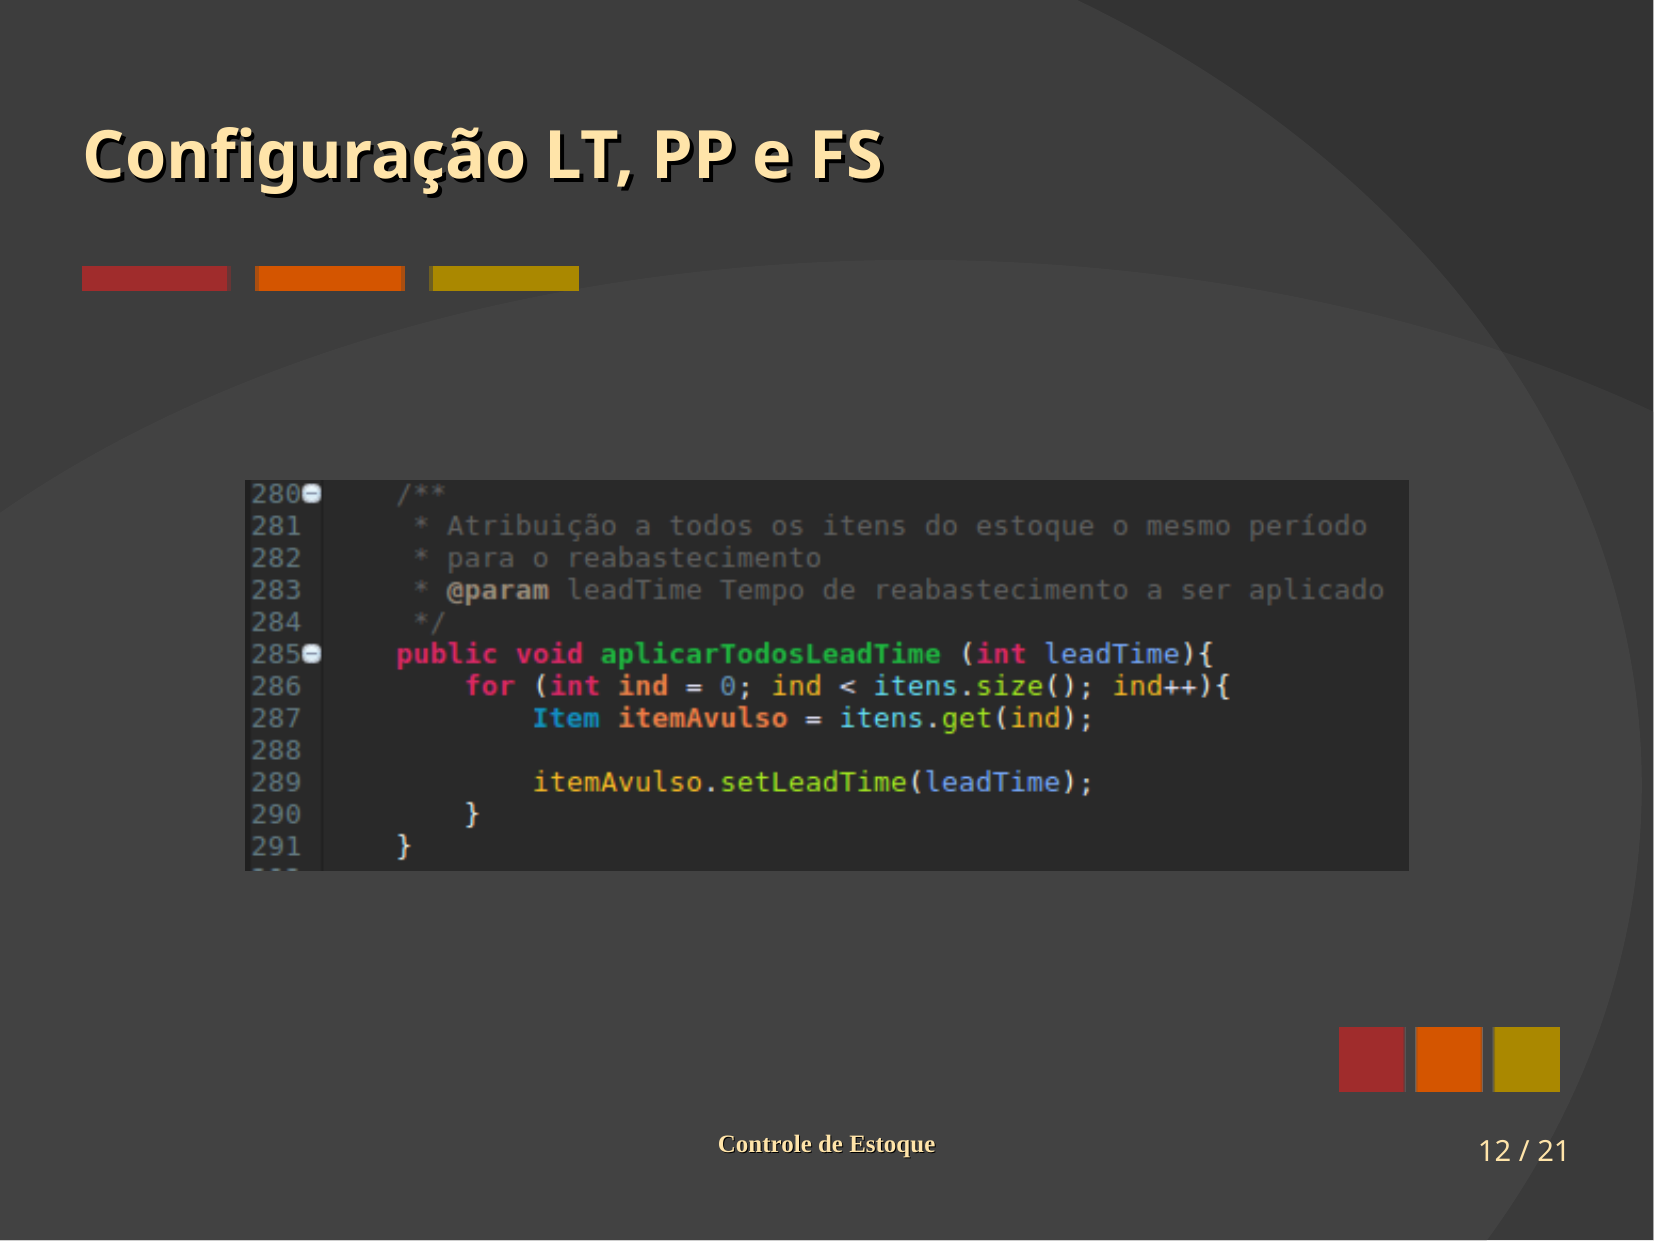

# Configuração LT, PP e FS
12